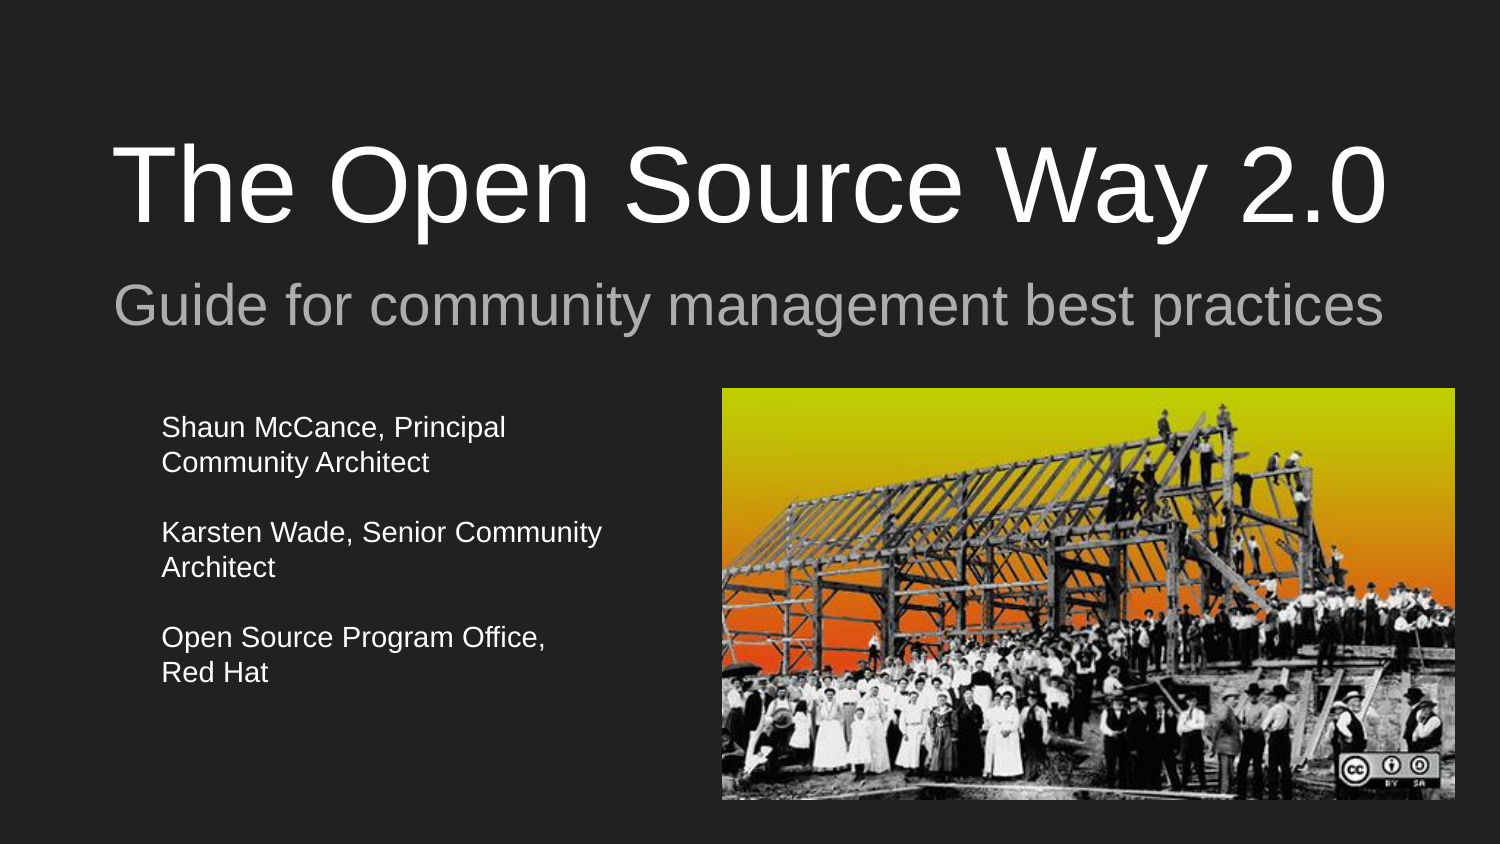

# The Open Source Way 2.0
Guide for community management best practices
Shaun McCance, Principal Community Architect
Karsten Wade, Senior Community Architect
Open Source Program Office,
Red Hat